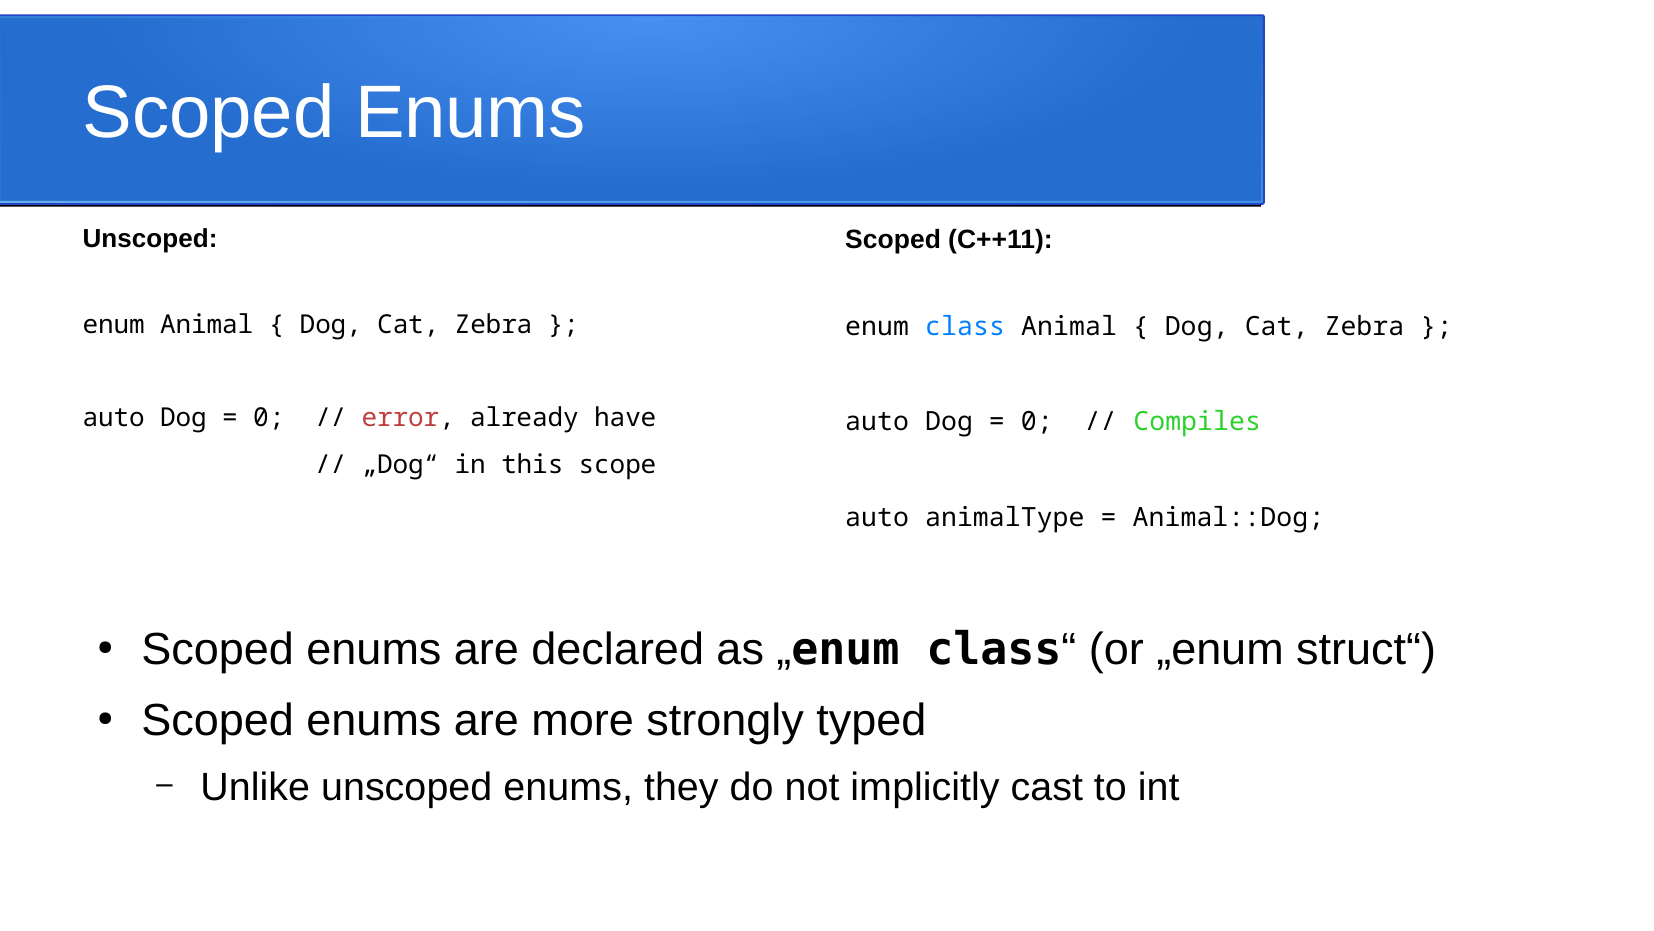

# Scoped Enums
Unscoped:
enum Animal { Dog, Cat, Zebra };
auto Dog = 0; // error, already have
 // „Dog“ in this scope
Scoped (C++11):
enum class Animal { Dog, Cat, Zebra };
auto Dog = 0; // Compiles
auto animalType = Animal::Dog;
Scoped enums are declared as „enum class“ (or „enum struct“)
Scoped enums are more strongly typed
Unlike unscoped enums, they do not implicitly cast to int